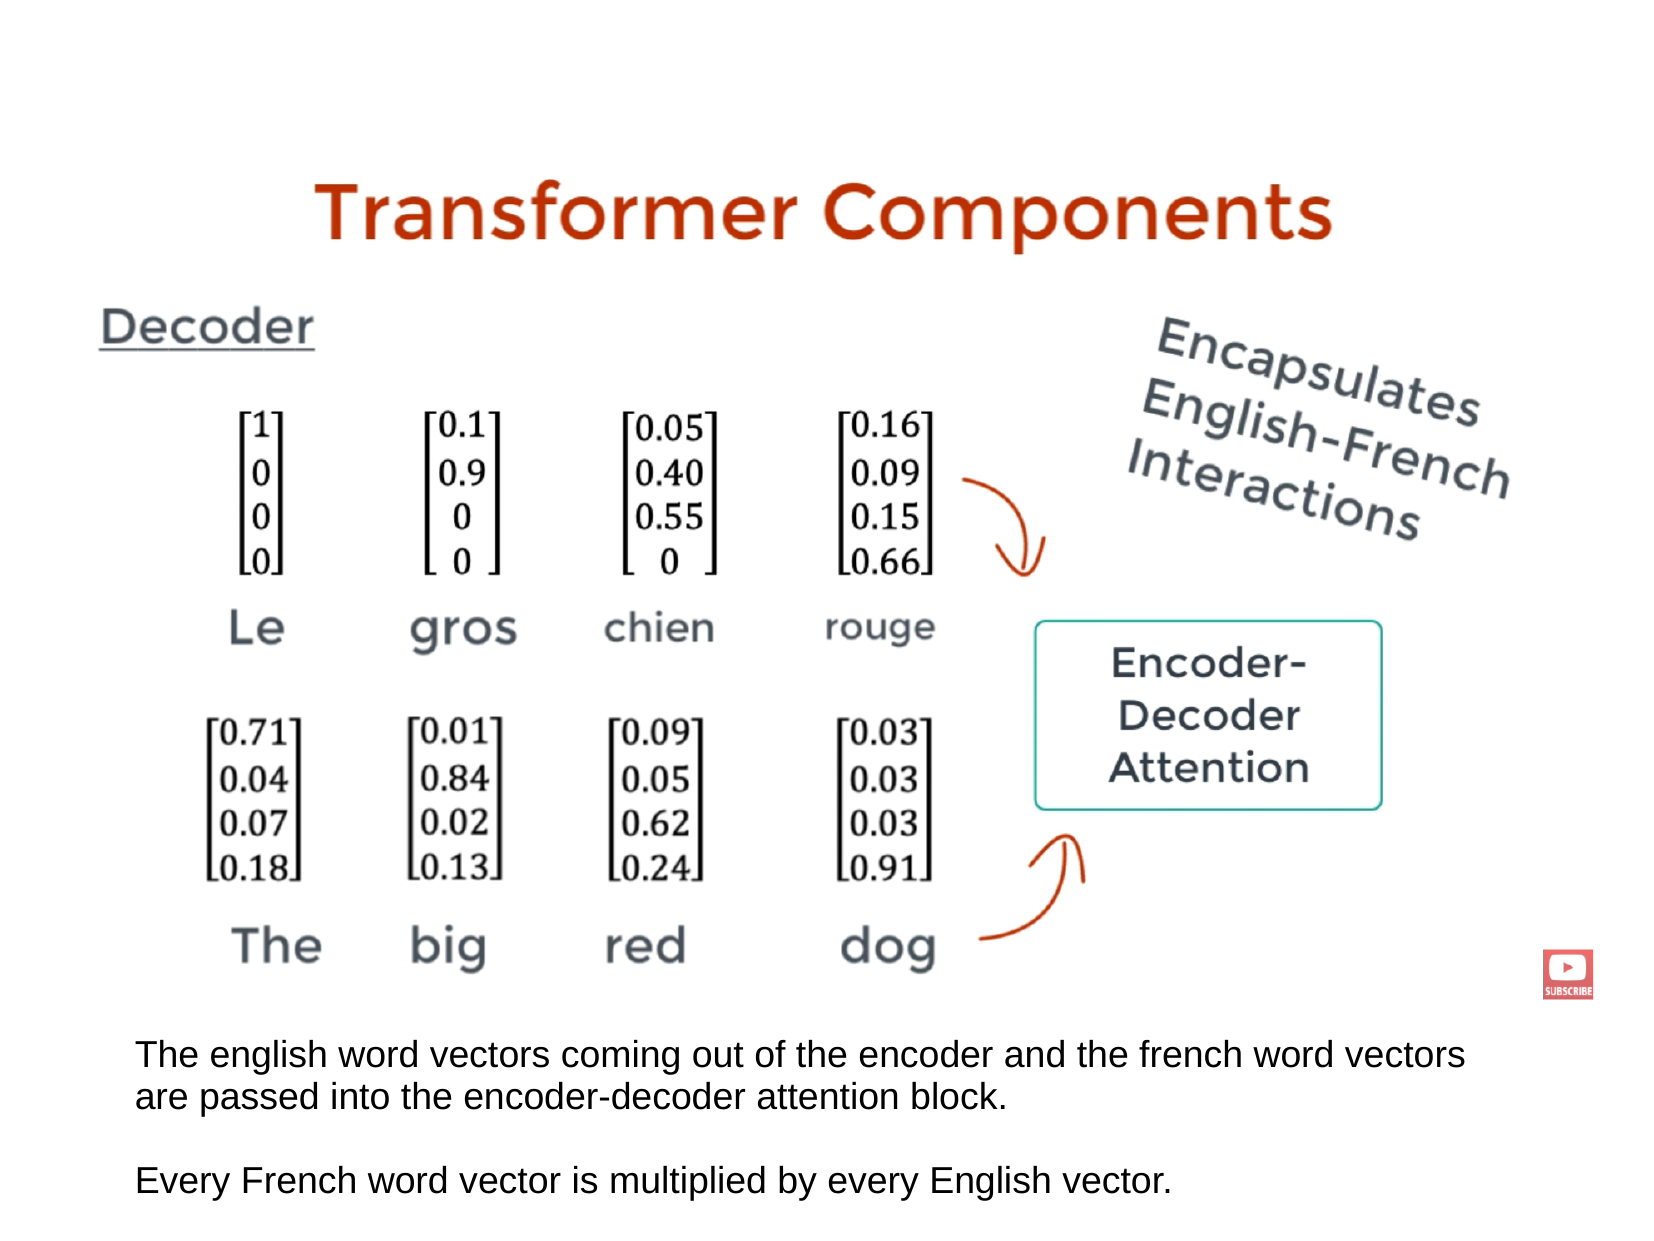

The english word vectors coming out of the encoder and the french word vectors are passed into the encoder-decoder attention block.
Every French word vector is multiplied by every English vector.